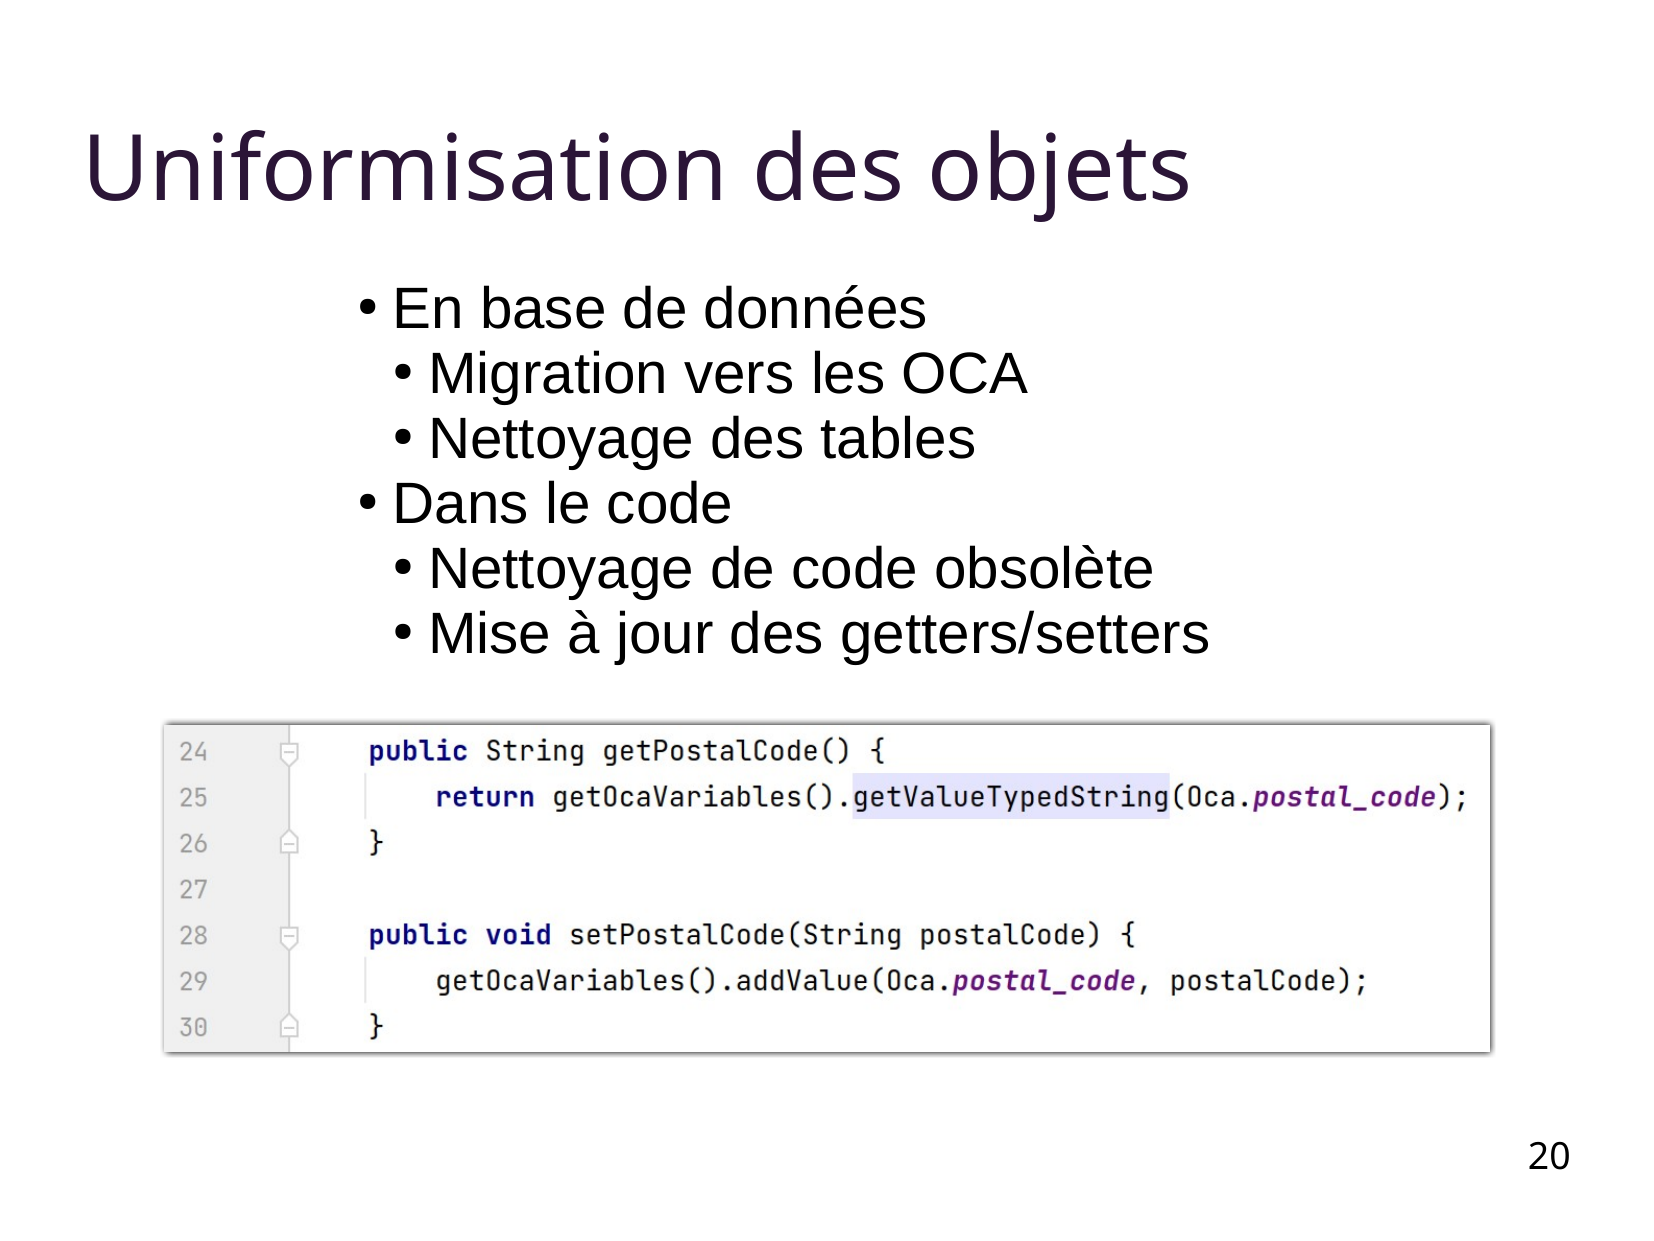

# Uniformisation des objets
En base de données
Migration vers les OCA
Nettoyage des tables
Dans le code
Nettoyage de code obsolète
Mise à jour des getters/setters
20